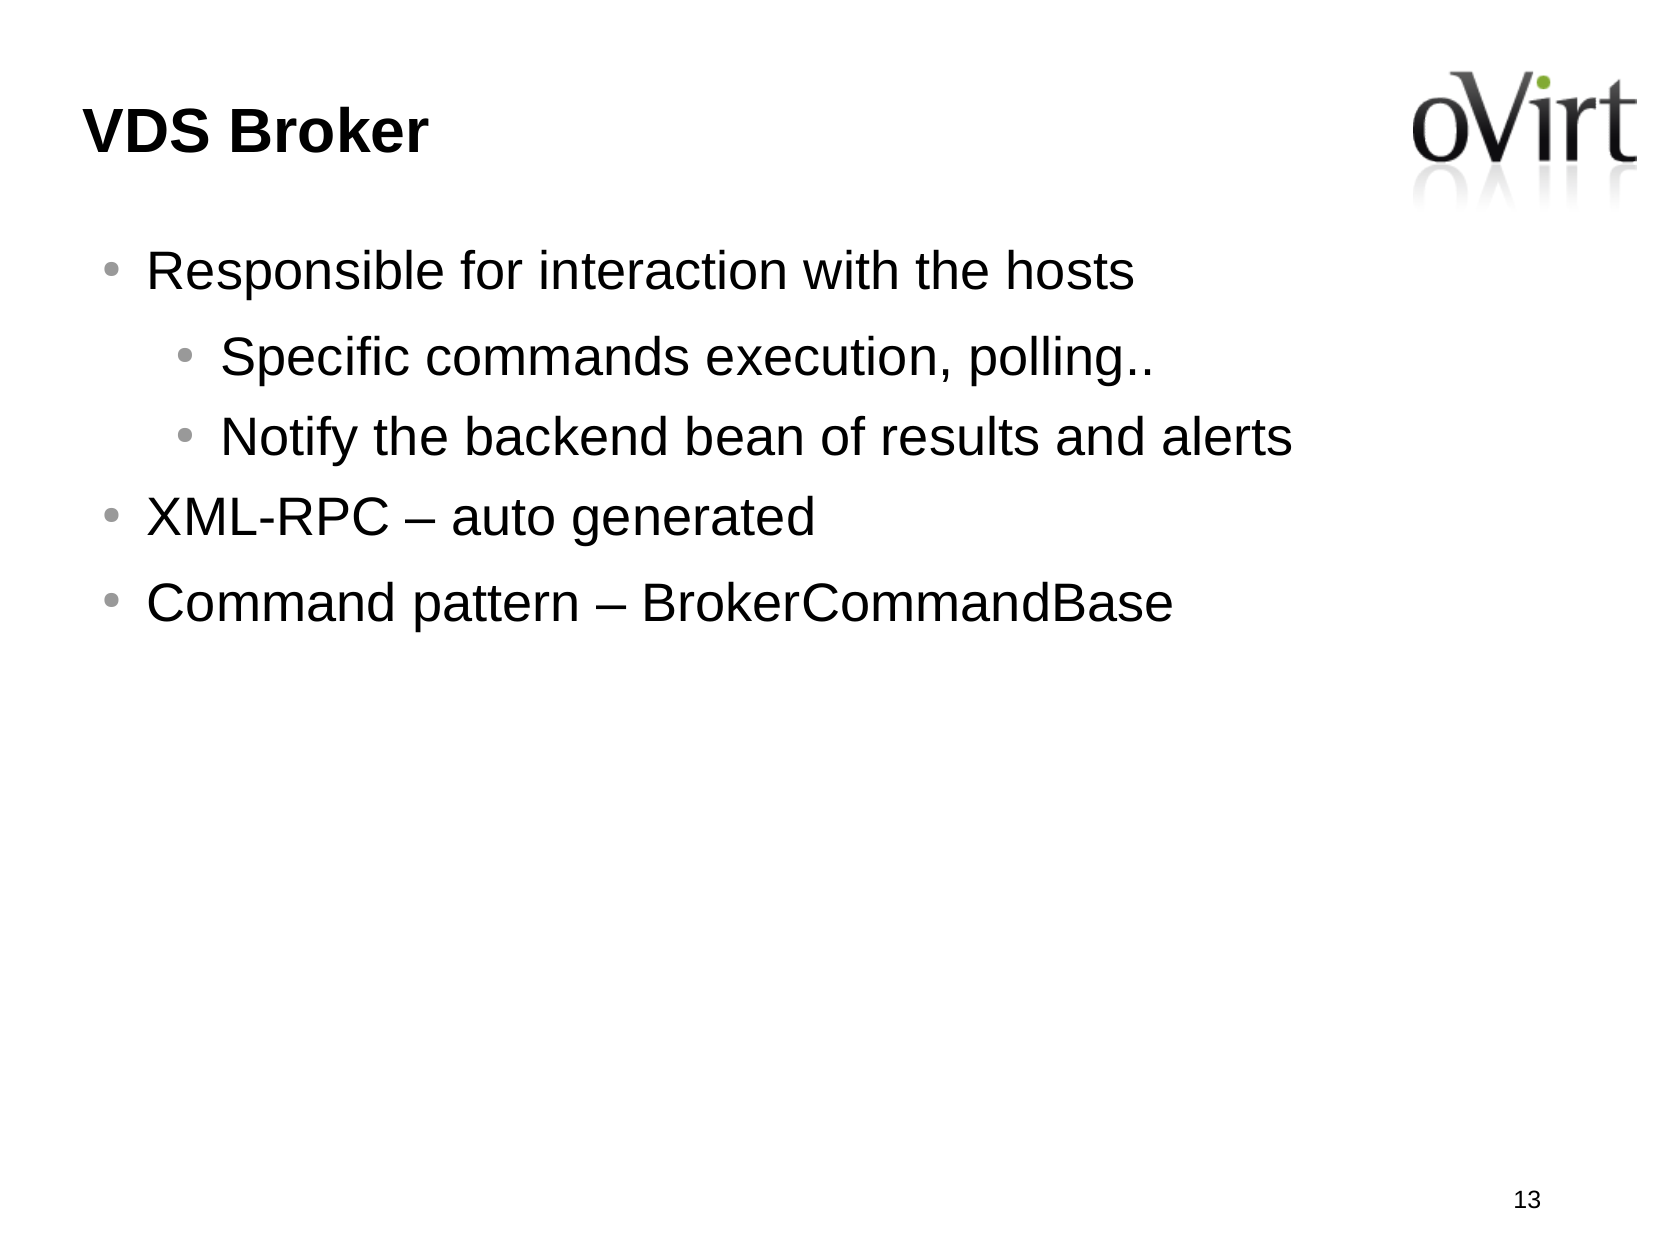

# VDS Broker
Responsible for interaction with the hosts
Specific commands execution, polling..
Notify the backend bean of results and alerts
XML-RPC – auto generated
Command pattern – BrokerCommandBase